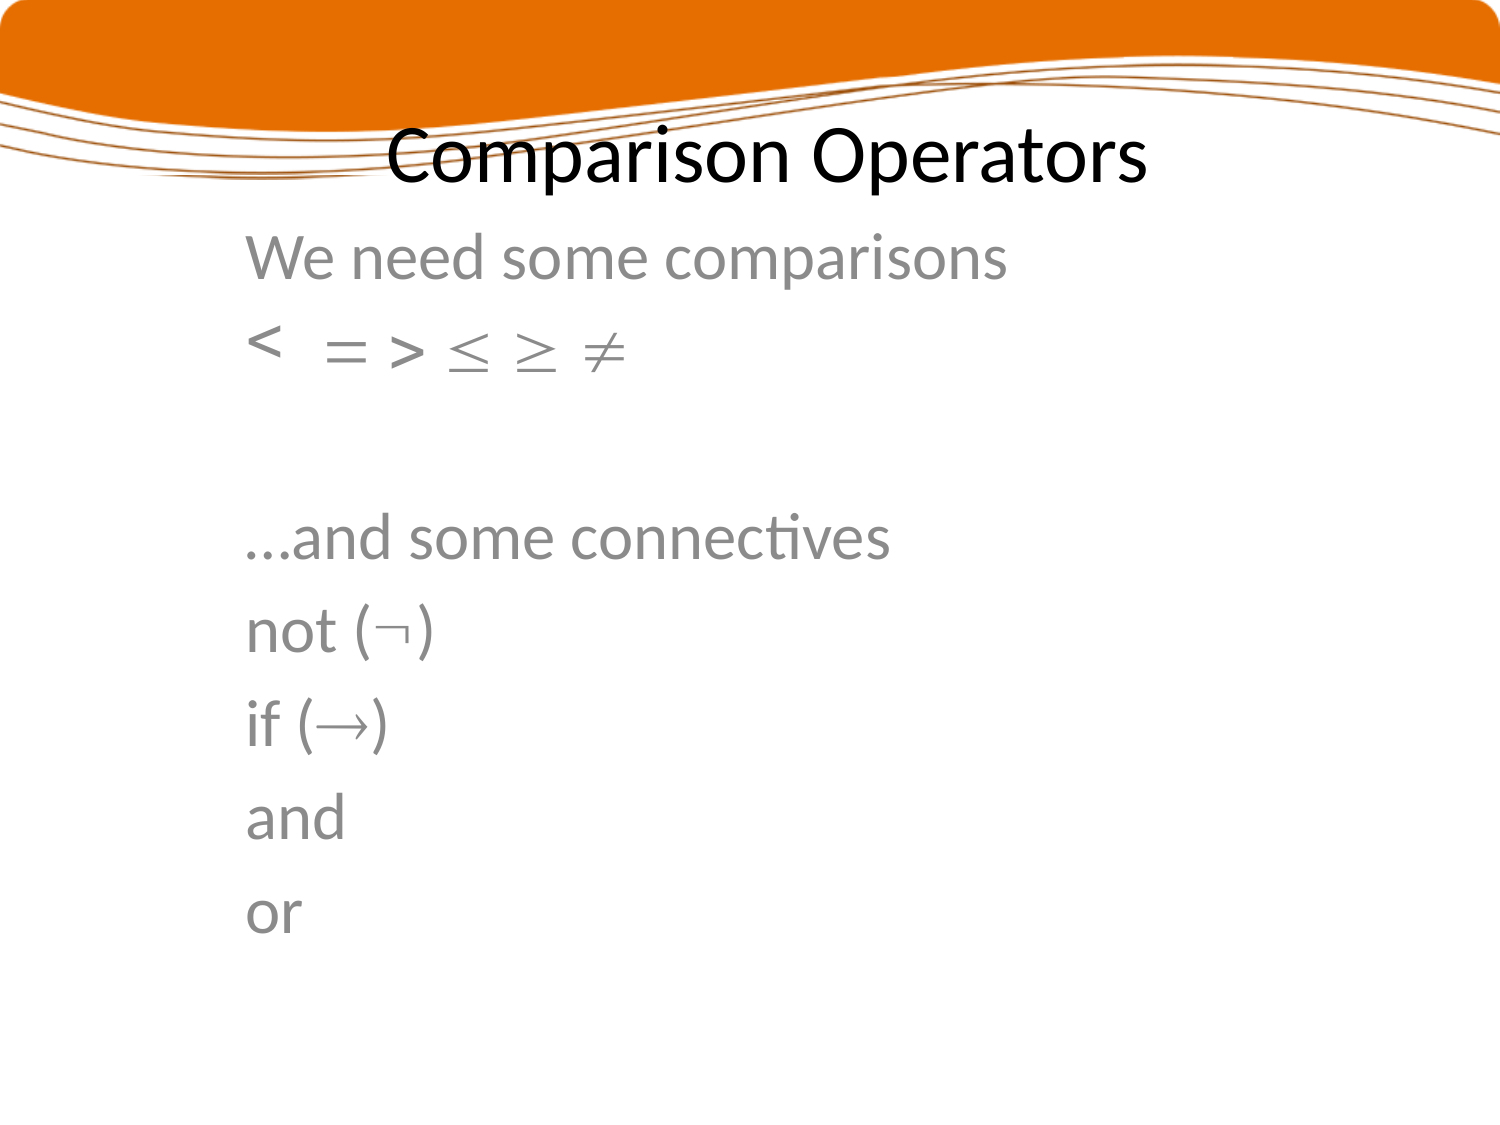

Comparison Operators
# We need some comparisons
    
…and some connectives
not ()
if ()
and
or